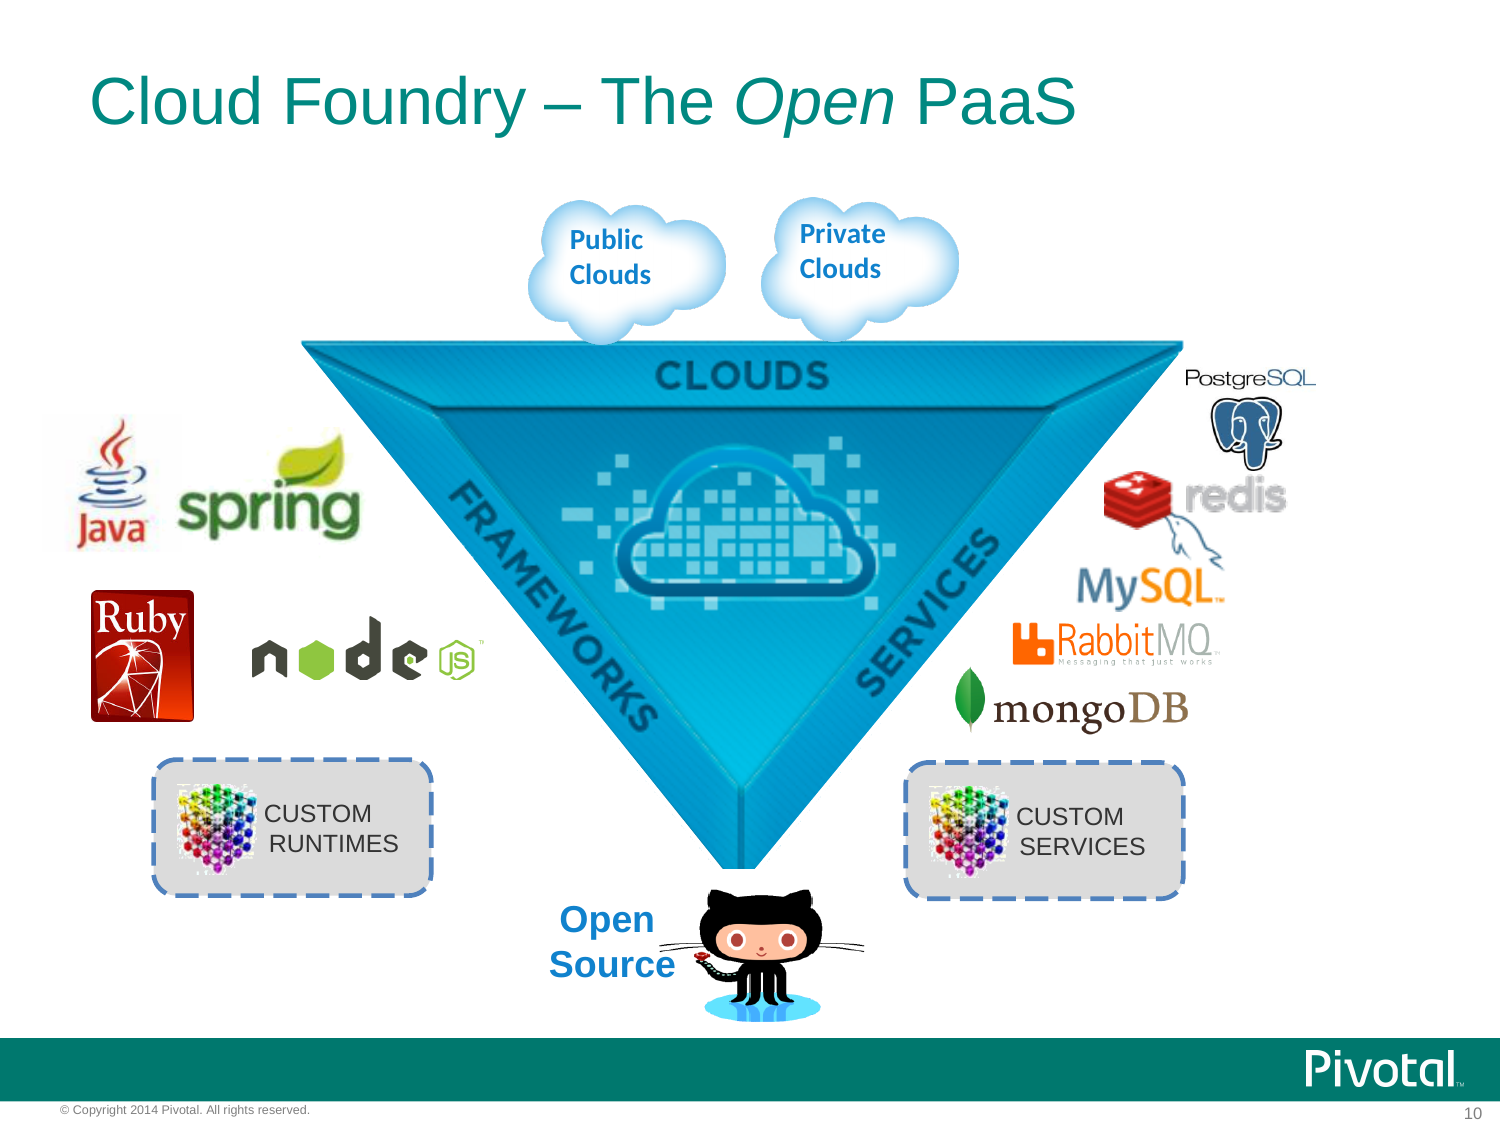

# Cloud Foundry – The Open PaaS
Private
Clouds
Public
Clouds
 CUSTOM
 RUNTIMES
 CUSTOM
 SERVICES
Open
Source